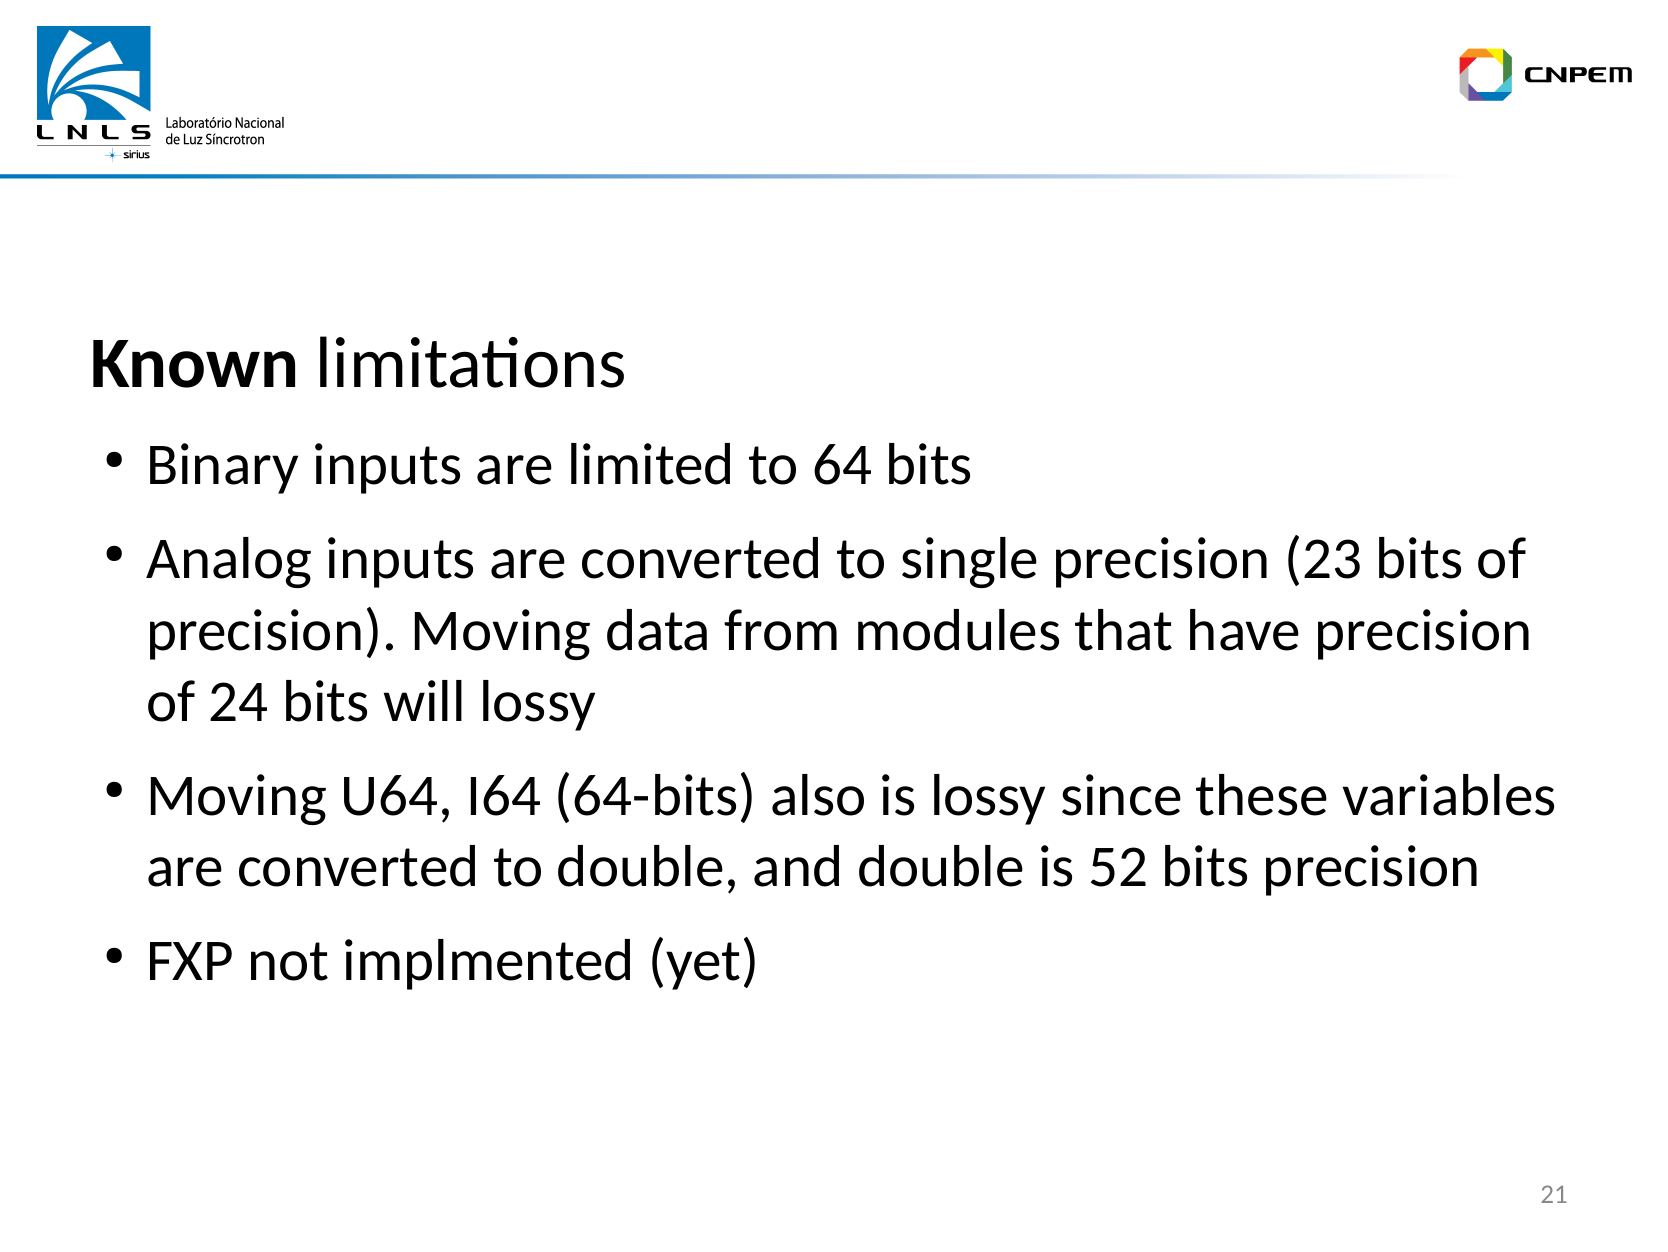

# Known limitations
Binary inputs are limited to 64 bits
Analog inputs are converted to single precision (23 bits of precision). Moving data from modules that have precision of 24 bits will lossy
Moving U64, I64 (64-bits) also is lossy since these variables are converted to double, and double is 52 bits precision
FXP not implmented (yet)
21